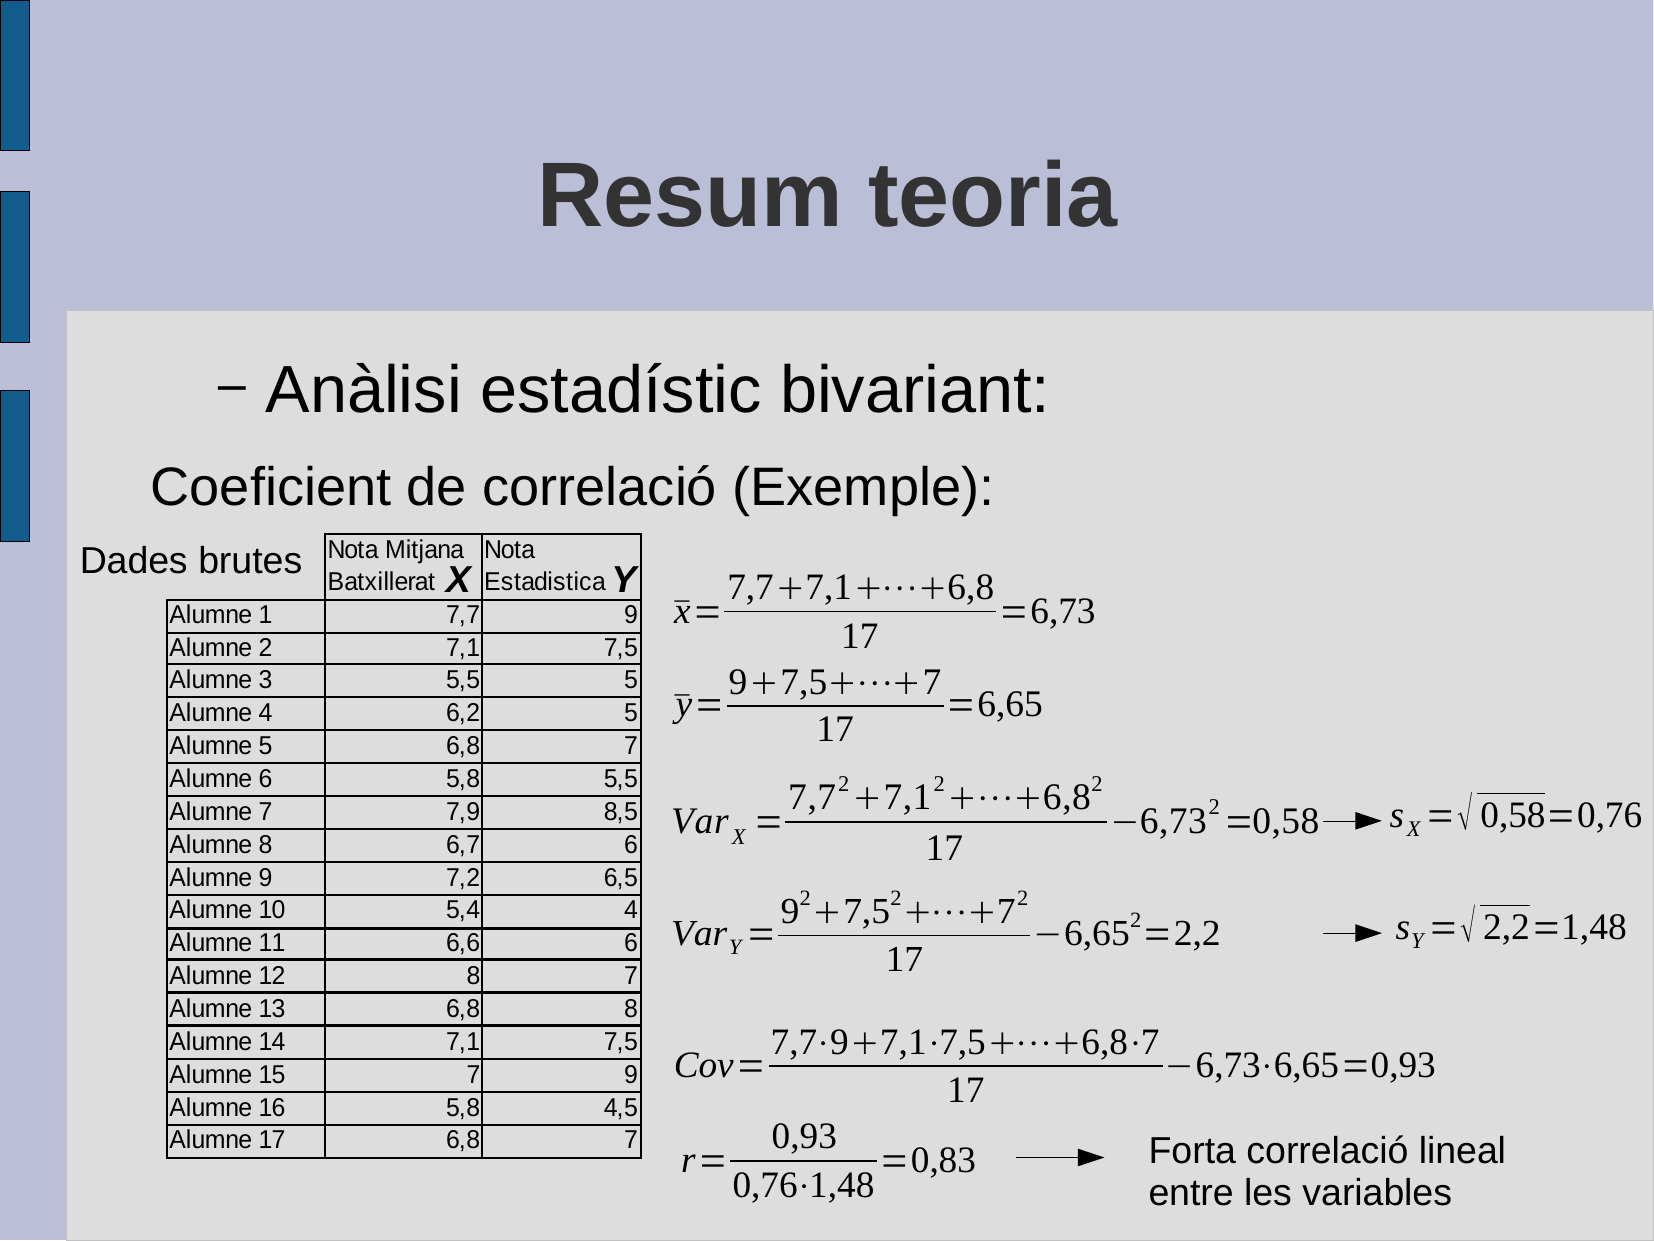

# Resum teoria
Anàlisi estadístic bivariant:
Coeficient de correlació (Exemple):
Dades brutes
X
Y
Forta correlació lineal entre les variables